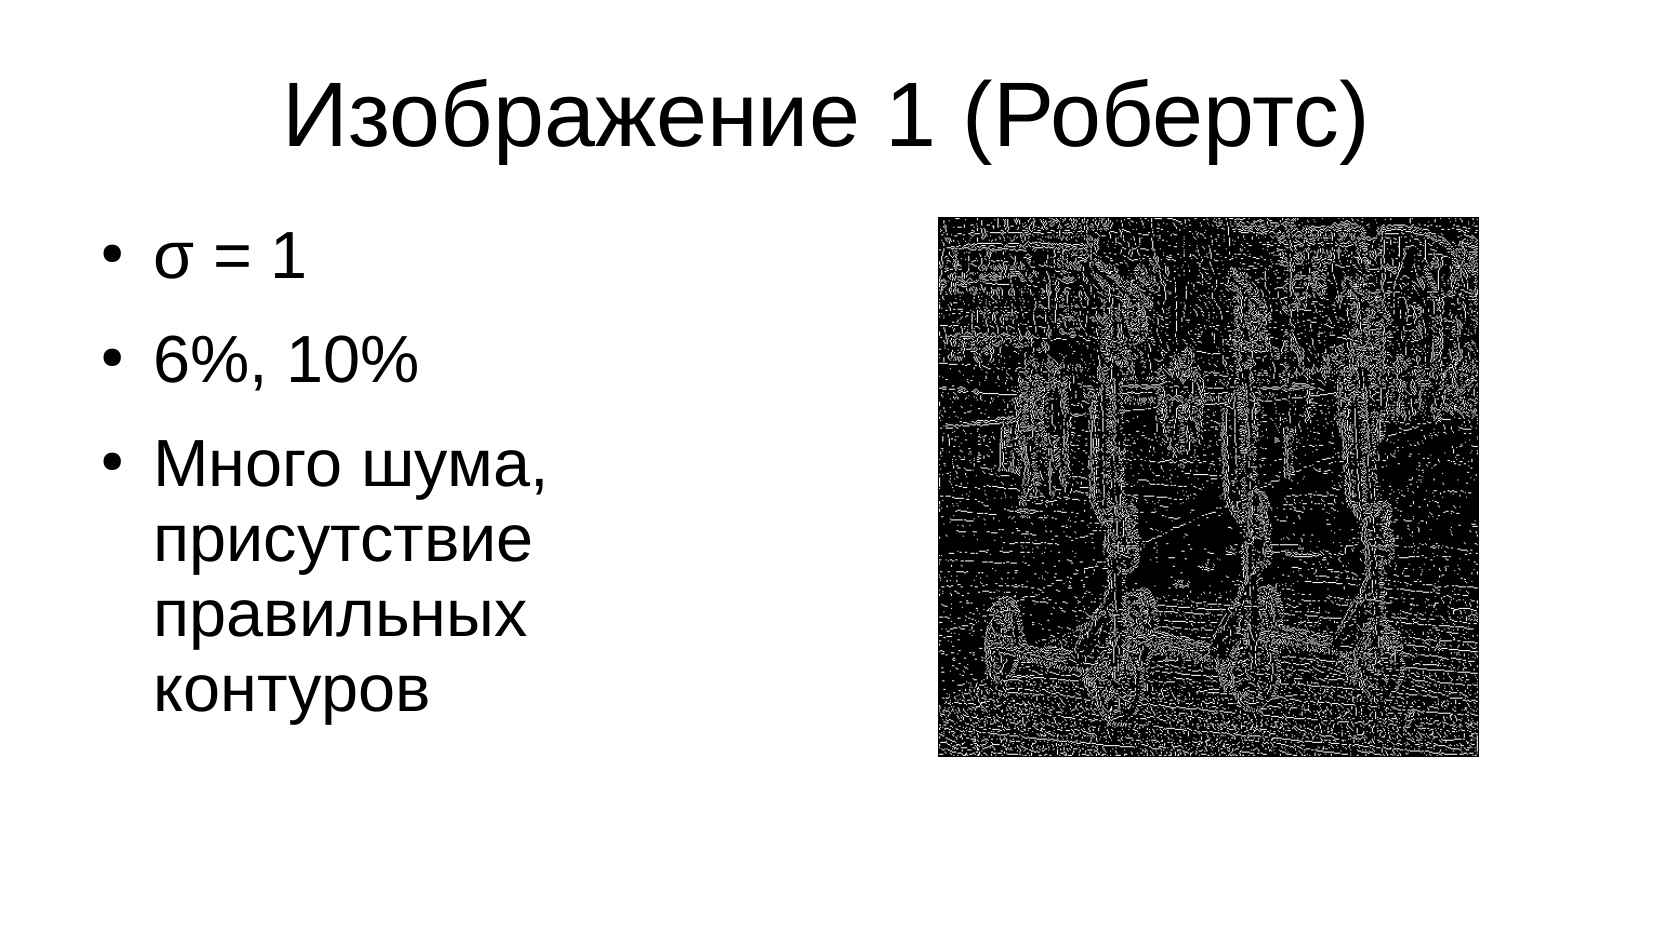

# Изображение 1 (Робертс)
σ = 1
6%, 10%
Много шума, присутствие правильных контуров